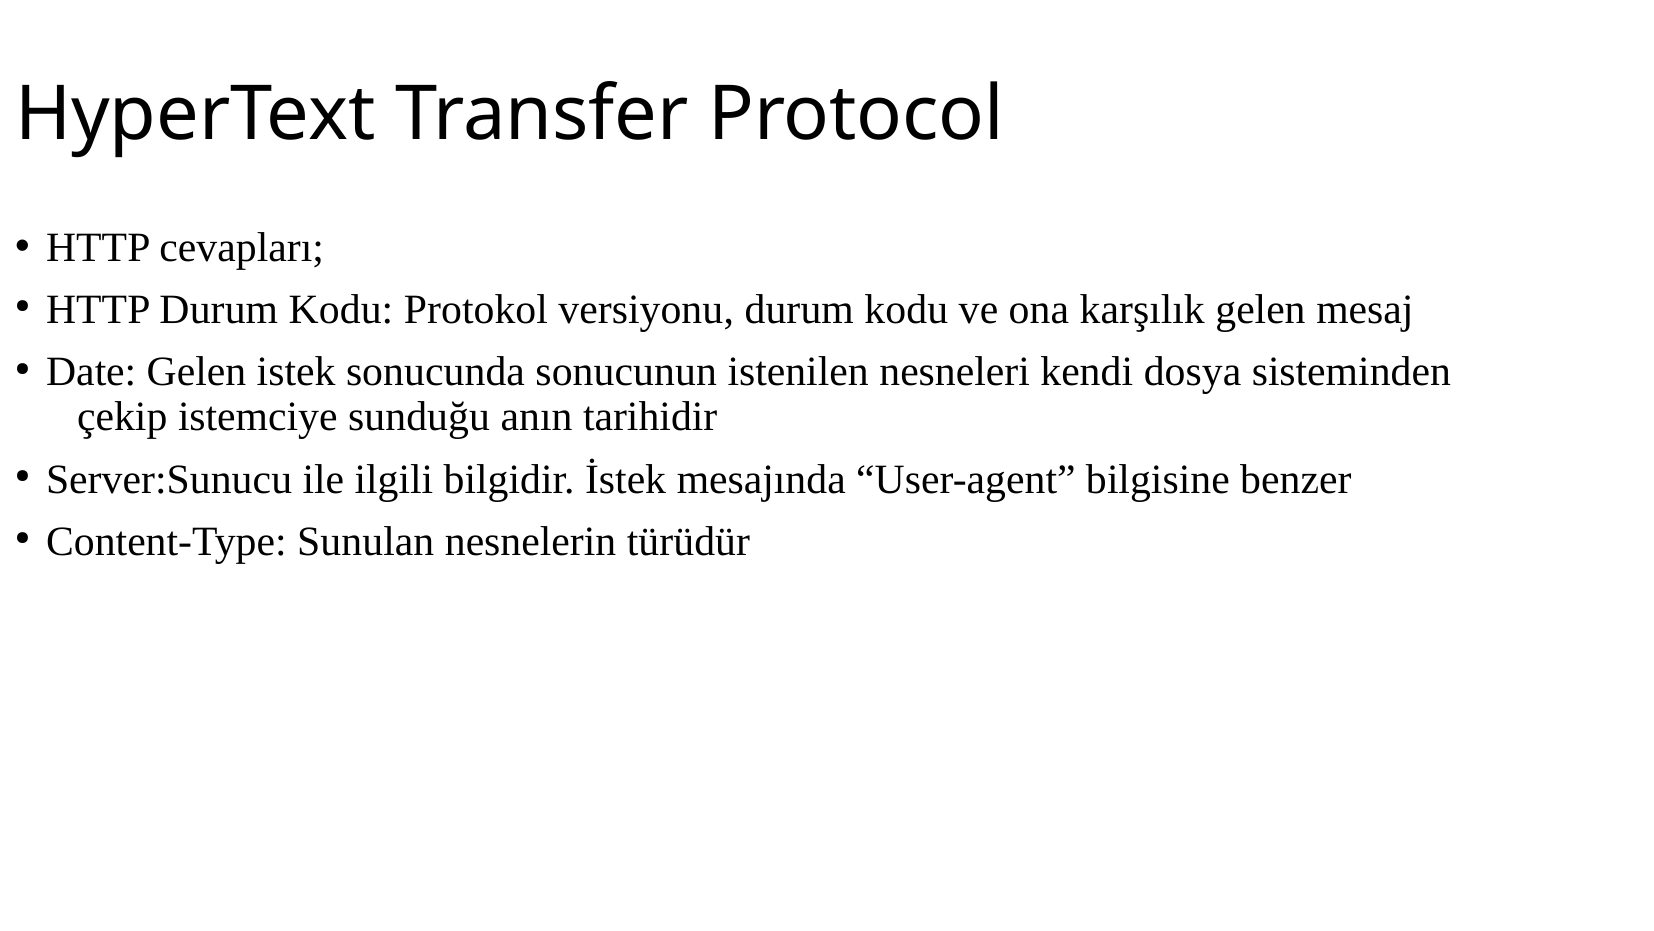

HyperText Transfer Protocol
# HTTP cevapları;
HTTP Durum Kodu: Protokol versiyonu, durum kodu ve ona karşılık gelen mesaj
Date: Gelen istek sonucunda sonucunun istenilen nesneleri kendi dosya sisteminden çekip istemciye sunduğu anın tarihidir
Server:Sunucu ile ilgili bilgidir. İstek mesajında “User-agent” bilgisine benzer
Content-Type: Sunulan nesnelerin türüdür